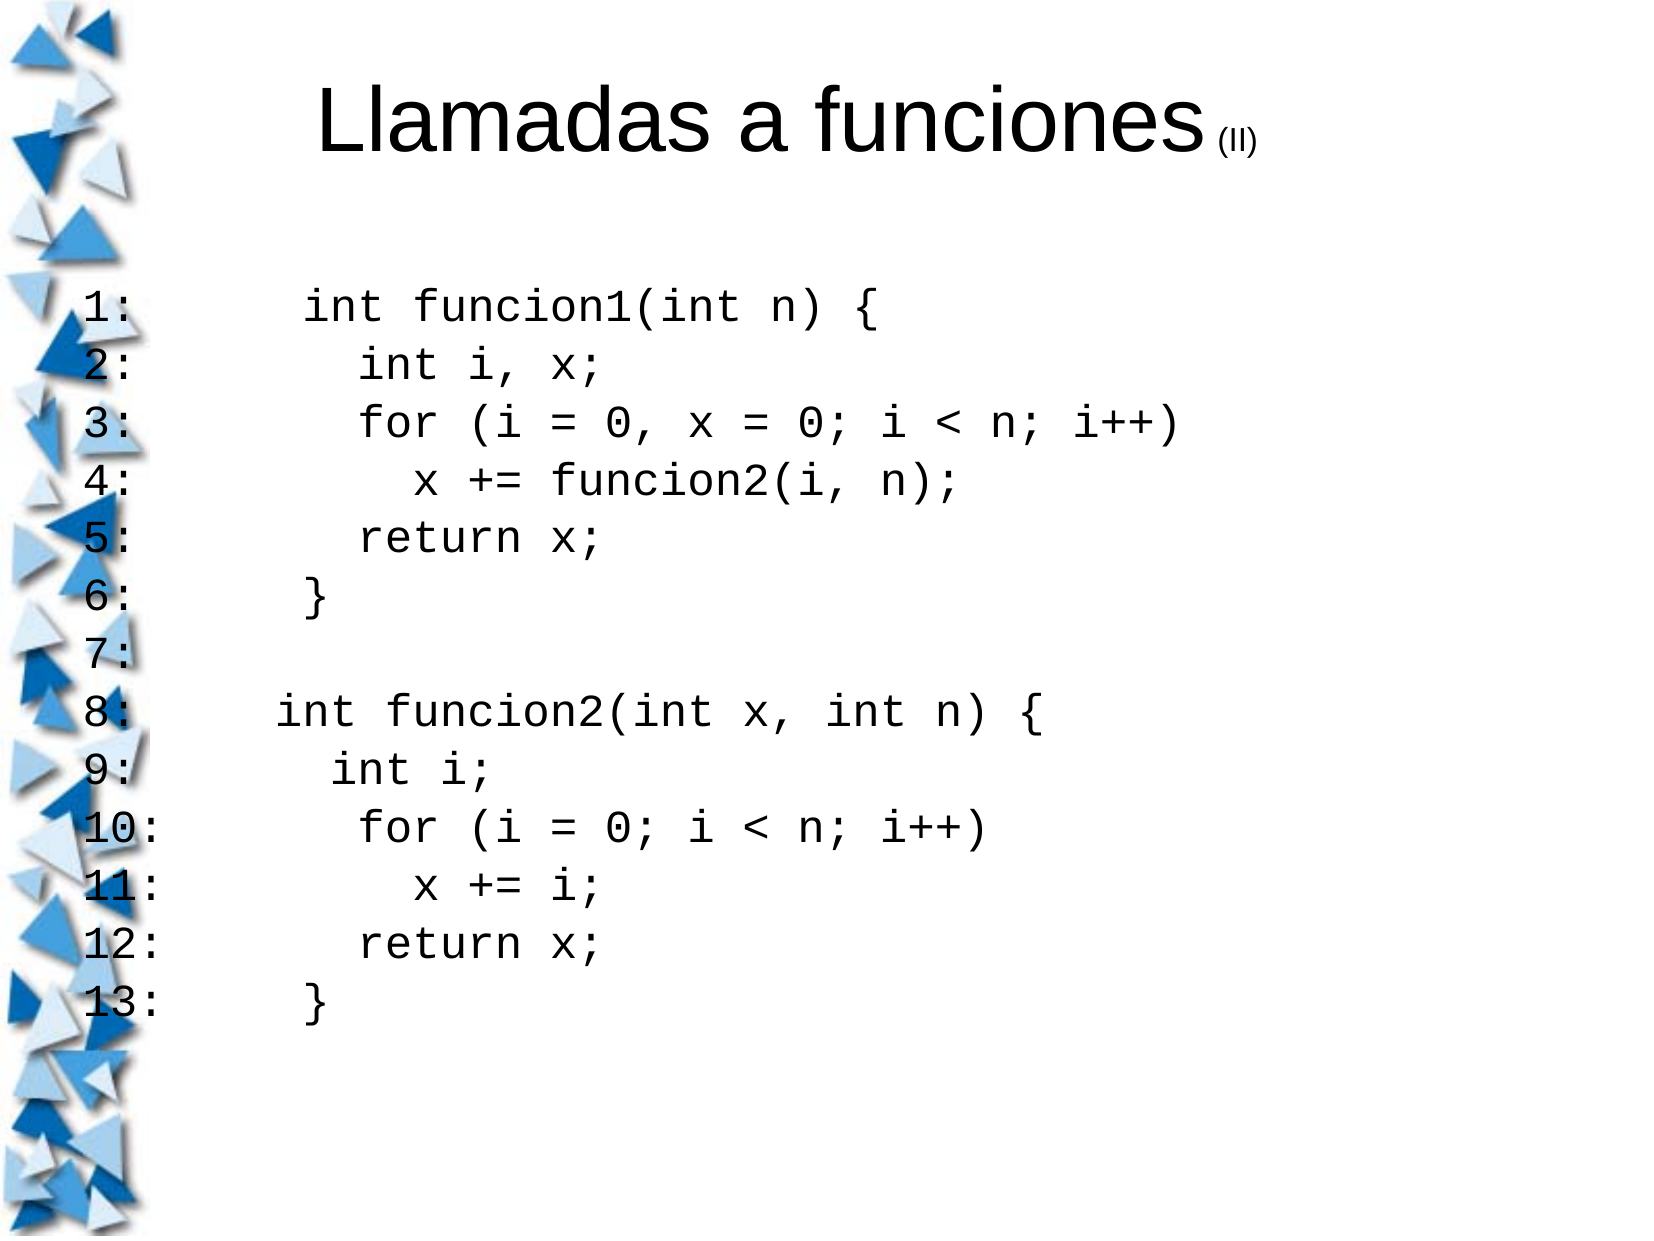

# Llamadas a funciones (II)
1: int funcion1(int n) {
2: int i, x;
3: for (i = 0, x = 0; i < n; i++)
4: x += funcion2(i, n);
5: return x;
6: }
7:
8: int funcion2(int x, int n) {
9: int i;
10: for (i = 0; i < n; i++)
11: x += i;
12: return x;
13: }